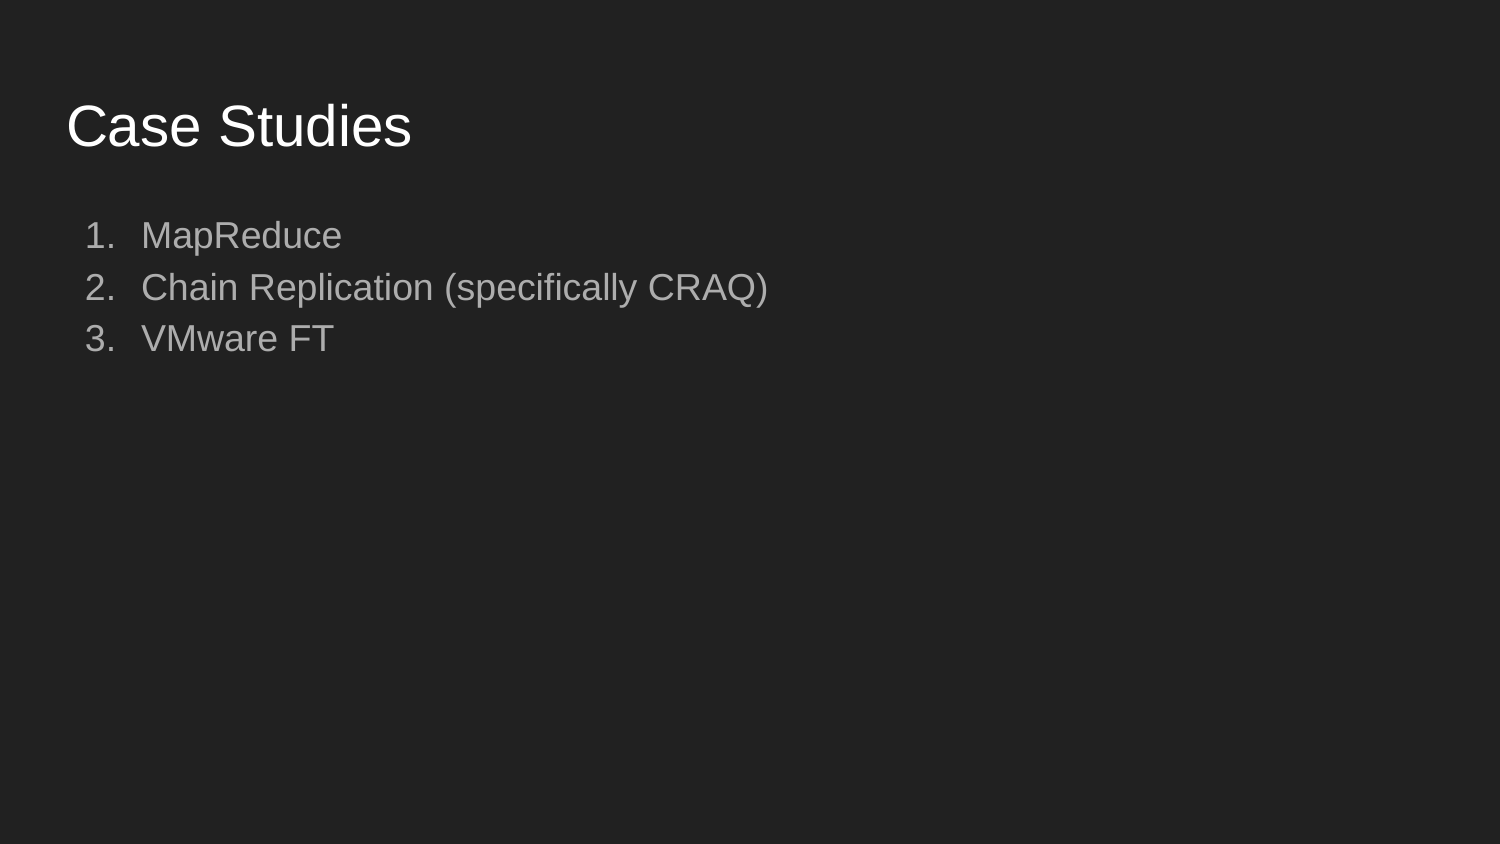

# Case Studies
MapReduce
Chain Replication (specifically CRAQ)
VMware FT